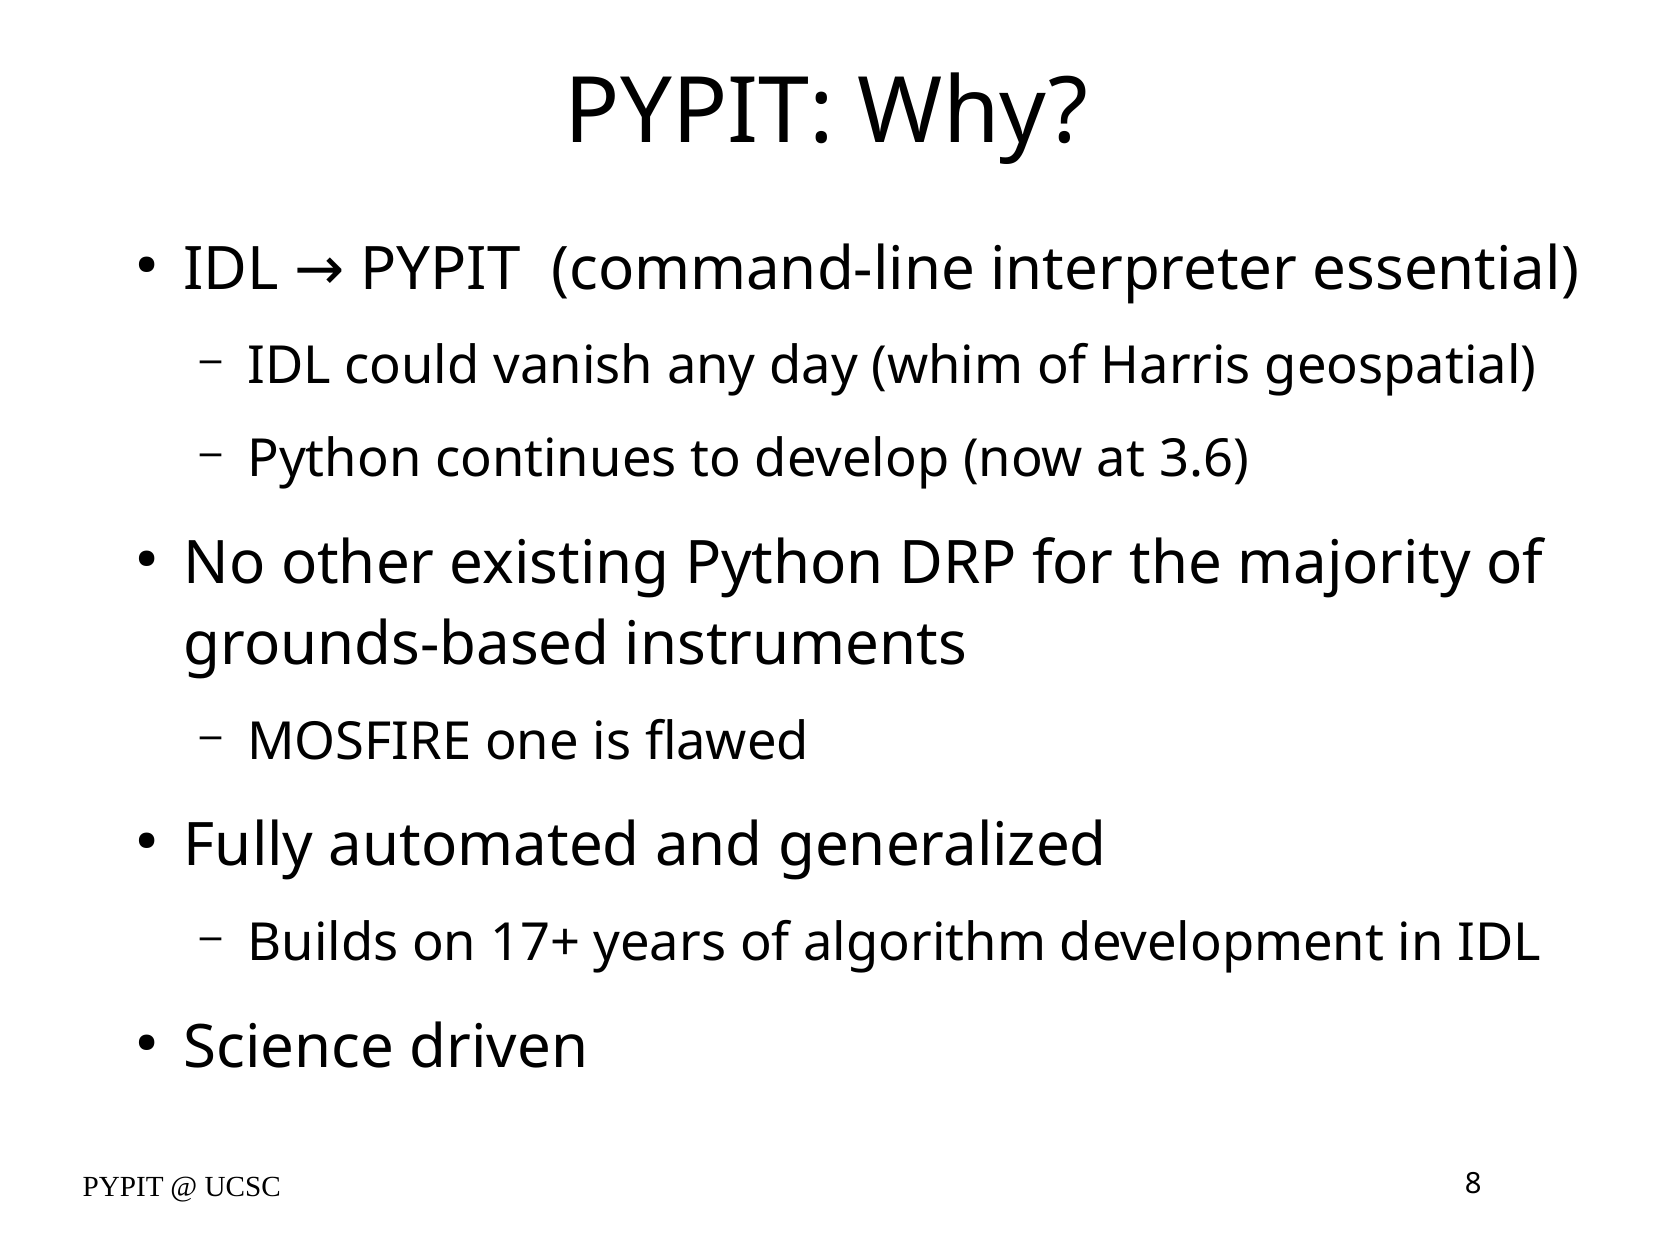

# PYPIT: Why?
IDL → PYPIT (command-line interpreter essential)
IDL could vanish any day (whim of Harris geospatial)
Python continues to develop (now at 3.6)
No other existing Python DRP for the majority of grounds-based instruments
MOSFIRE one is flawed
Fully automated and generalized
Builds on 17+ years of algorithm development in IDL
Science driven